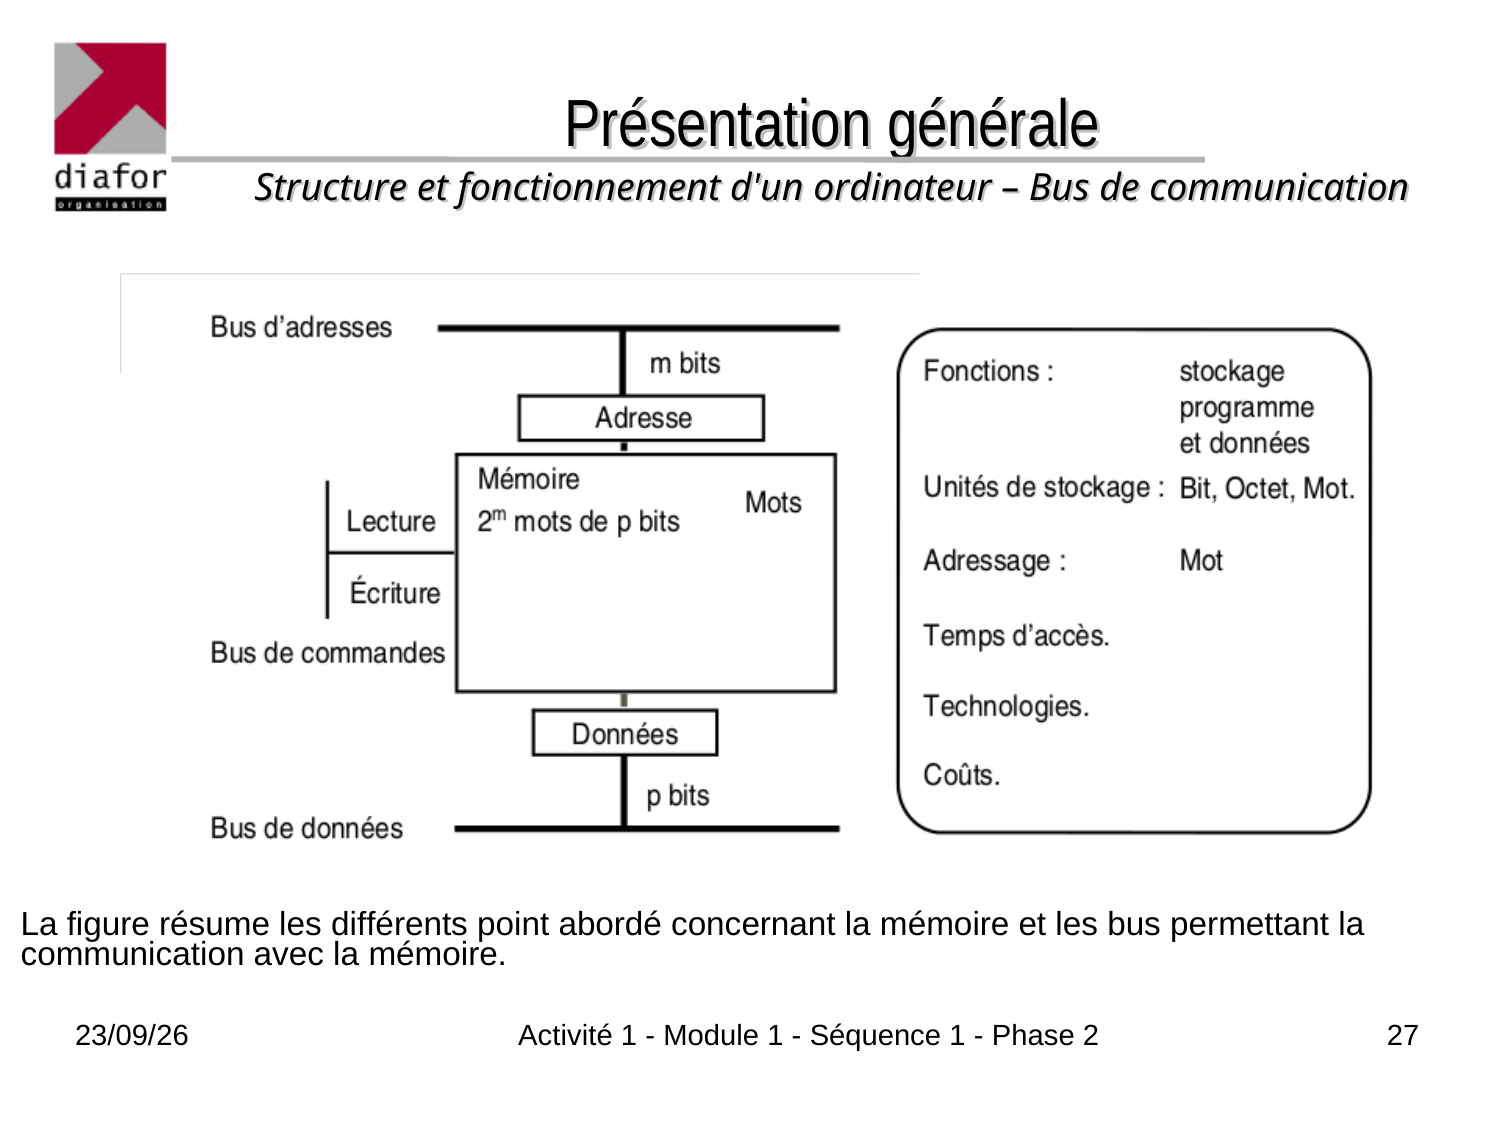

# Présentation générale Structure et fonctionnement d'un ordinateur – Bus de communication
La figure résume les différents point abordé concernant la mémoire et les bus permettant la communication avec la mémoire.
Activité 1 - Module 1 - Séquence 1 - Phase 2
27